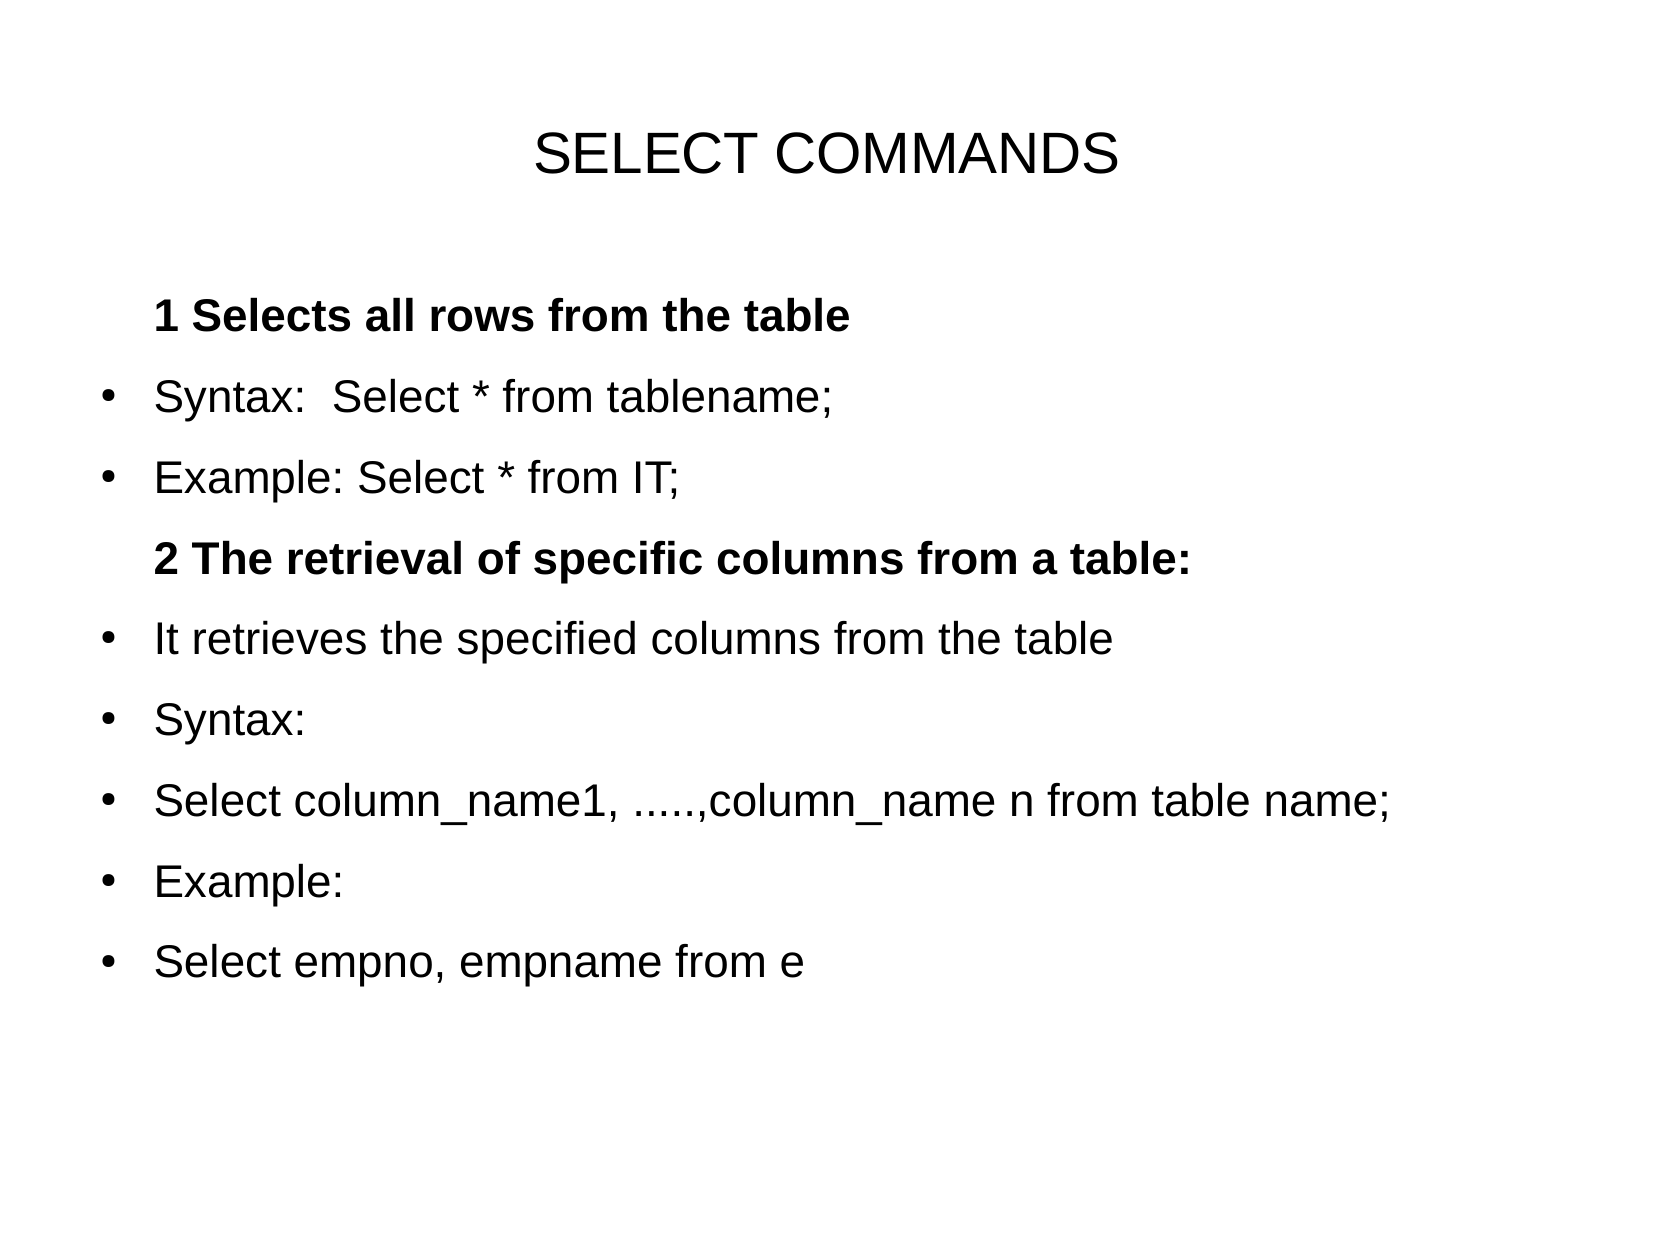

# SELECT COMMANDS
1 Selects all rows from the table
Syntax: Select * from tablename;
Example: Select * from IT;
2 The retrieval of specific columns from a table:
It retrieves the specified columns from the table
Syntax:
Select column_name1, .....,column_name n from table name;
Example:
Select empno, empname from e